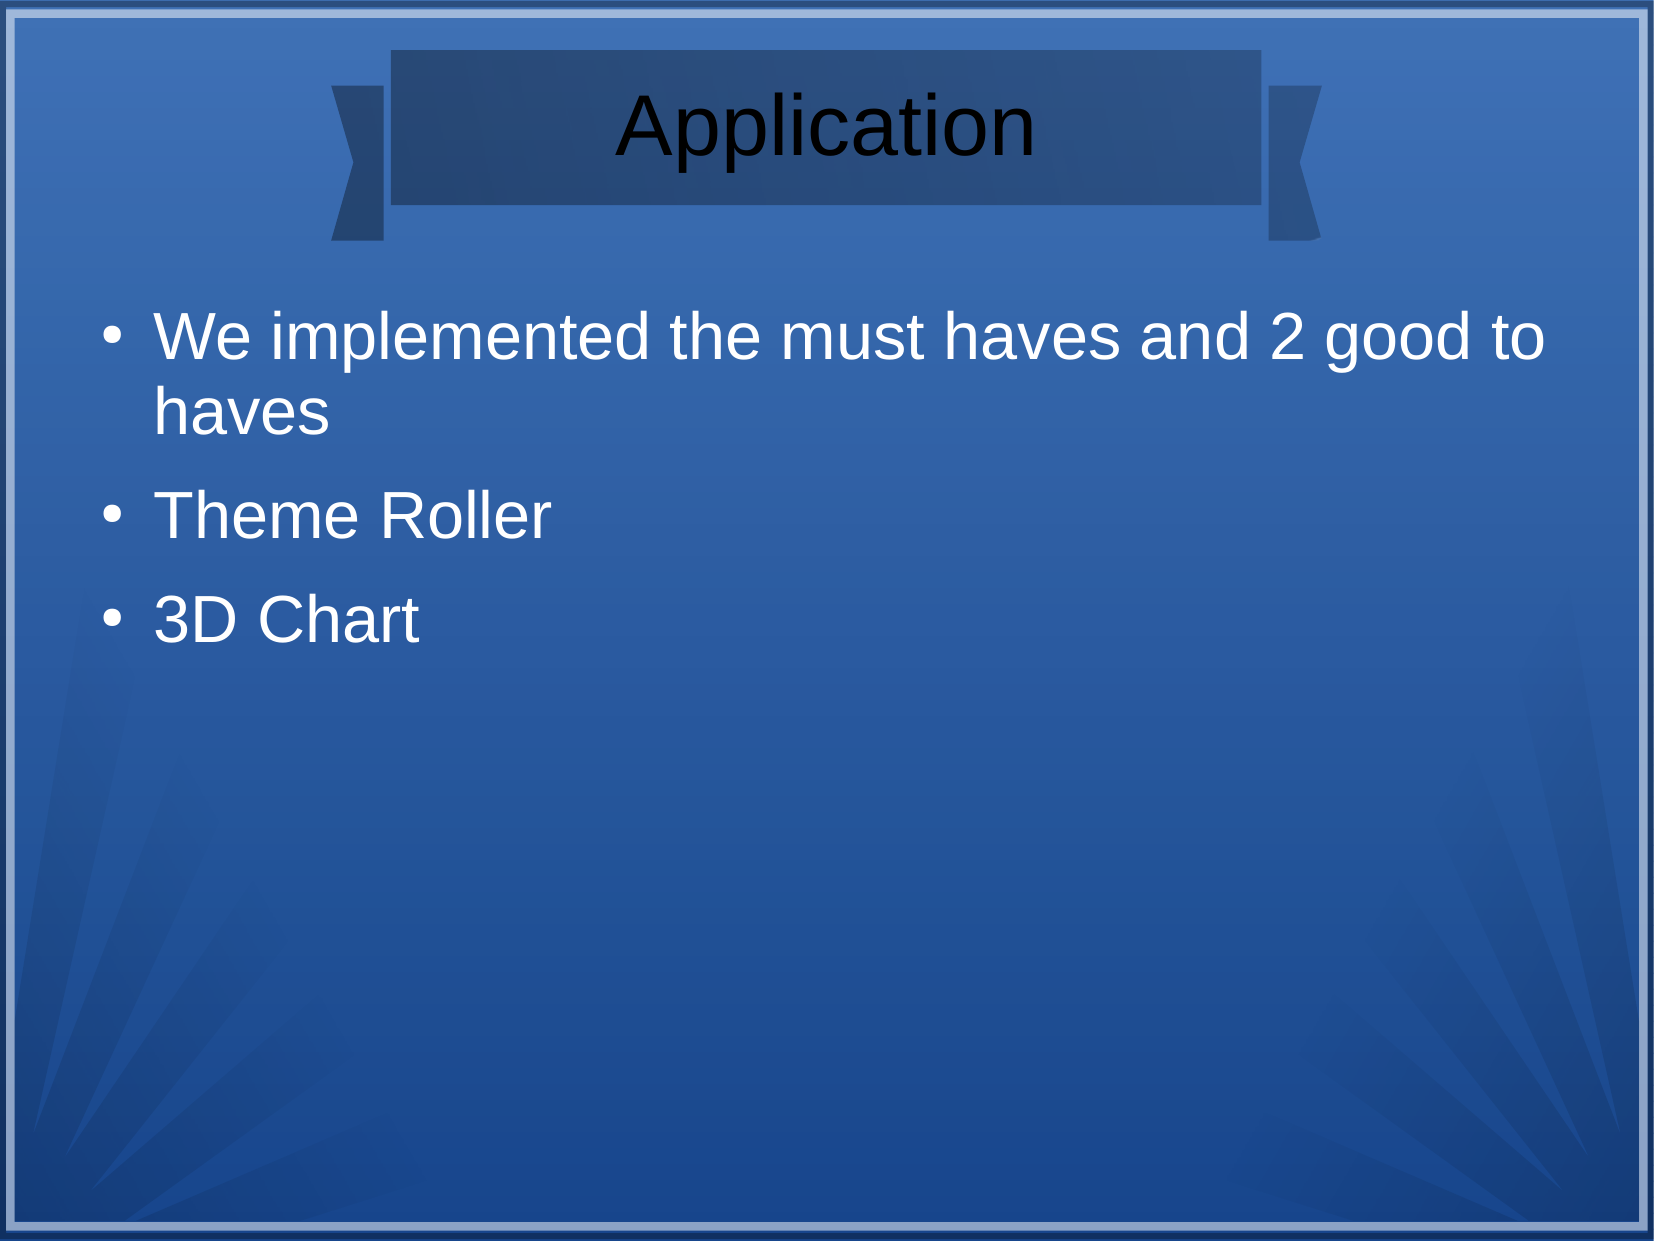

# Application
We implemented the must haves and 2 good to haves
Theme Roller
3D Chart